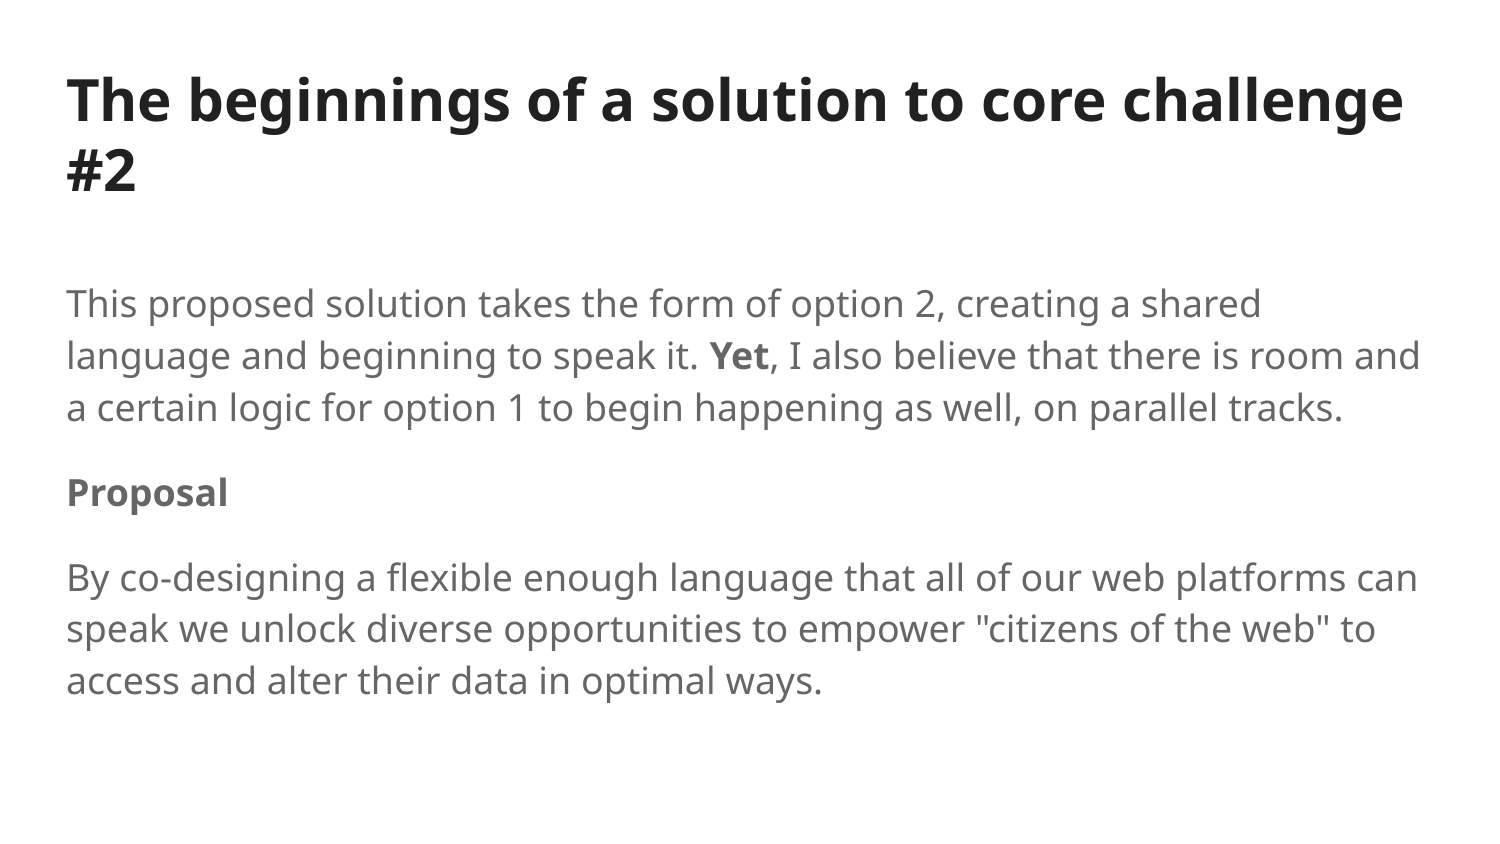

# The beginnings of a solution to core challenge #2
This proposed solution takes the form of option 2, creating a shared language and beginning to speak it. Yet, I also believe that there is room and a certain logic for option 1 to begin happening as well, on parallel tracks.
Proposal
By co-designing a flexible enough language that all of our web platforms can speak we unlock diverse opportunities to empower "citizens of the web" to access and alter their data in optimal ways.